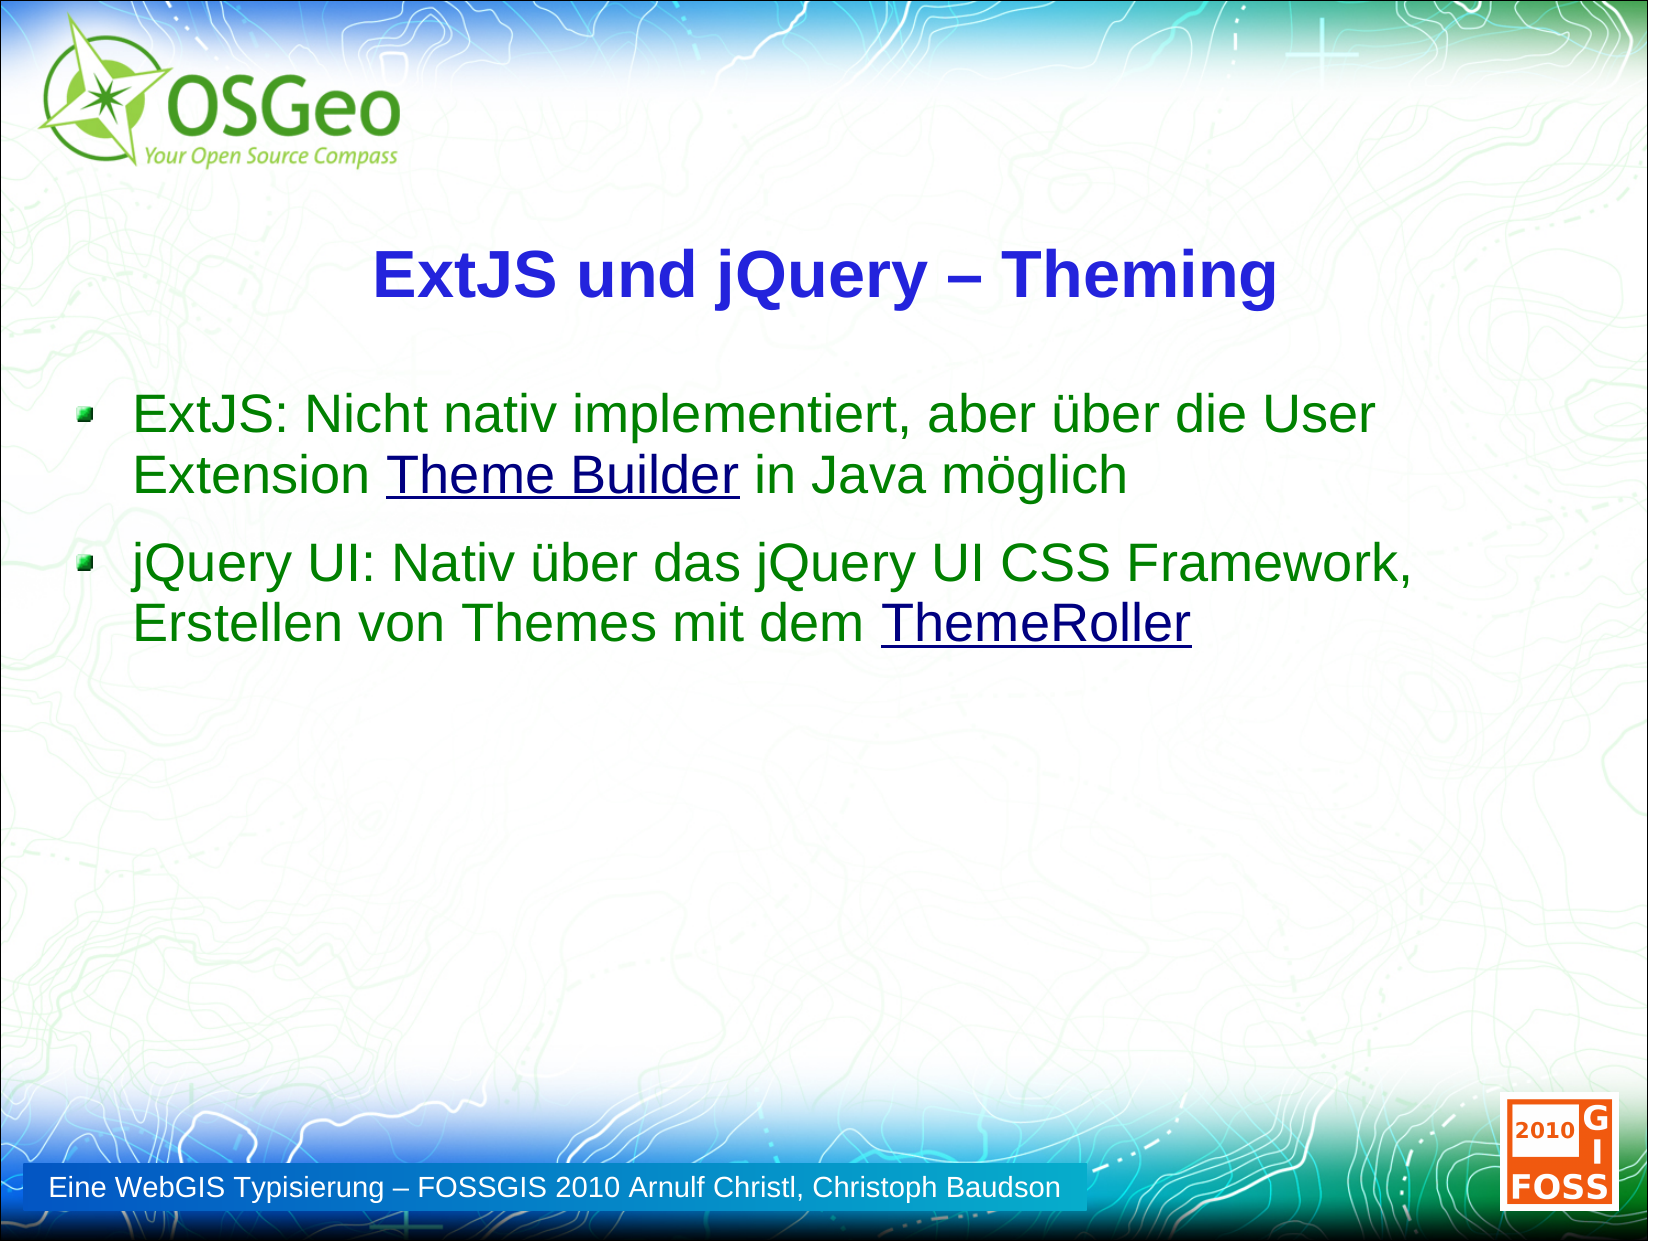

# ExtJS und jQuery – Theming
ExtJS: Nicht nativ implementiert, aber über die User Extension Theme Builder in Java möglich
jQuery UI: Nativ über das jQuery UI CSS Framework, Erstellen von Themes mit dem ThemeRoller